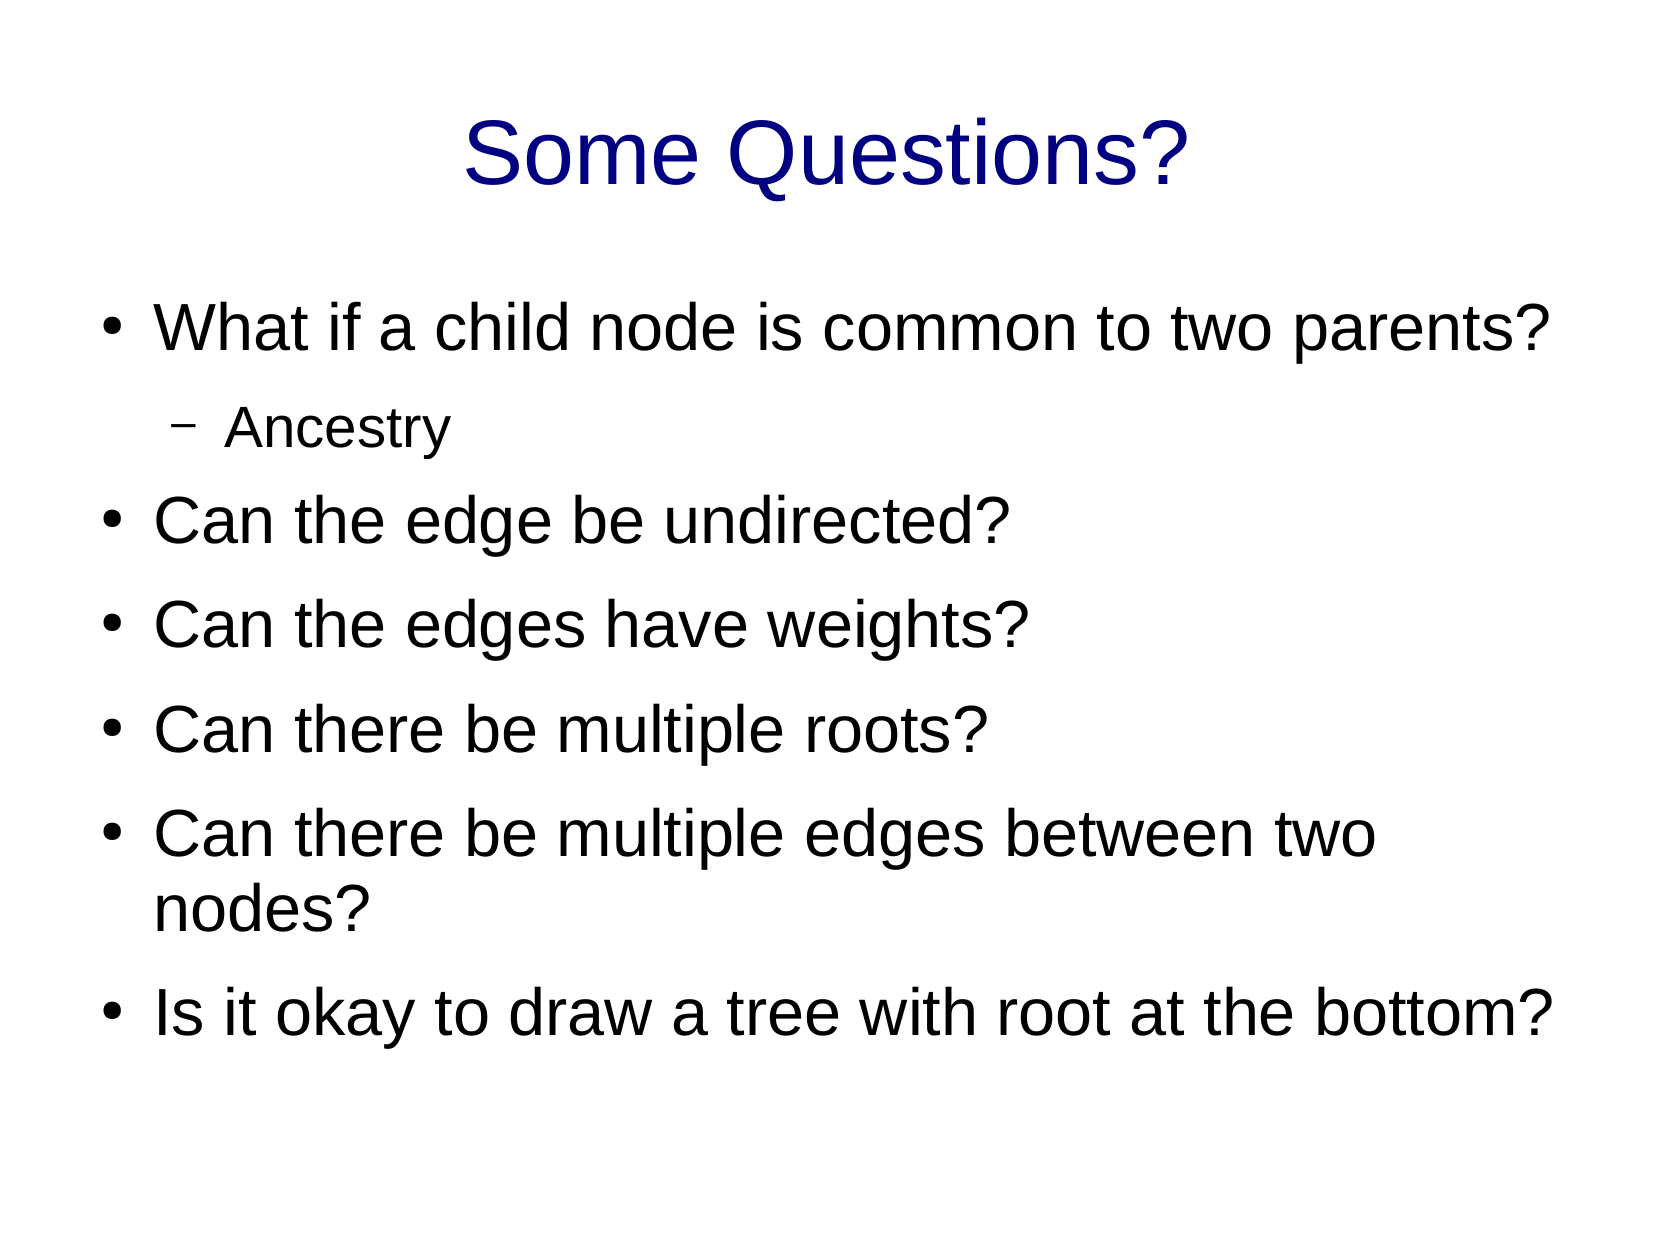

# Some Questions?
What if a child node is common to two parents?
Ancestry
Can the edge be undirected?
Can the edges have weights?
Can there be multiple roots?
Can there be multiple edges between two nodes?
Is it okay to draw a tree with root at the bottom?